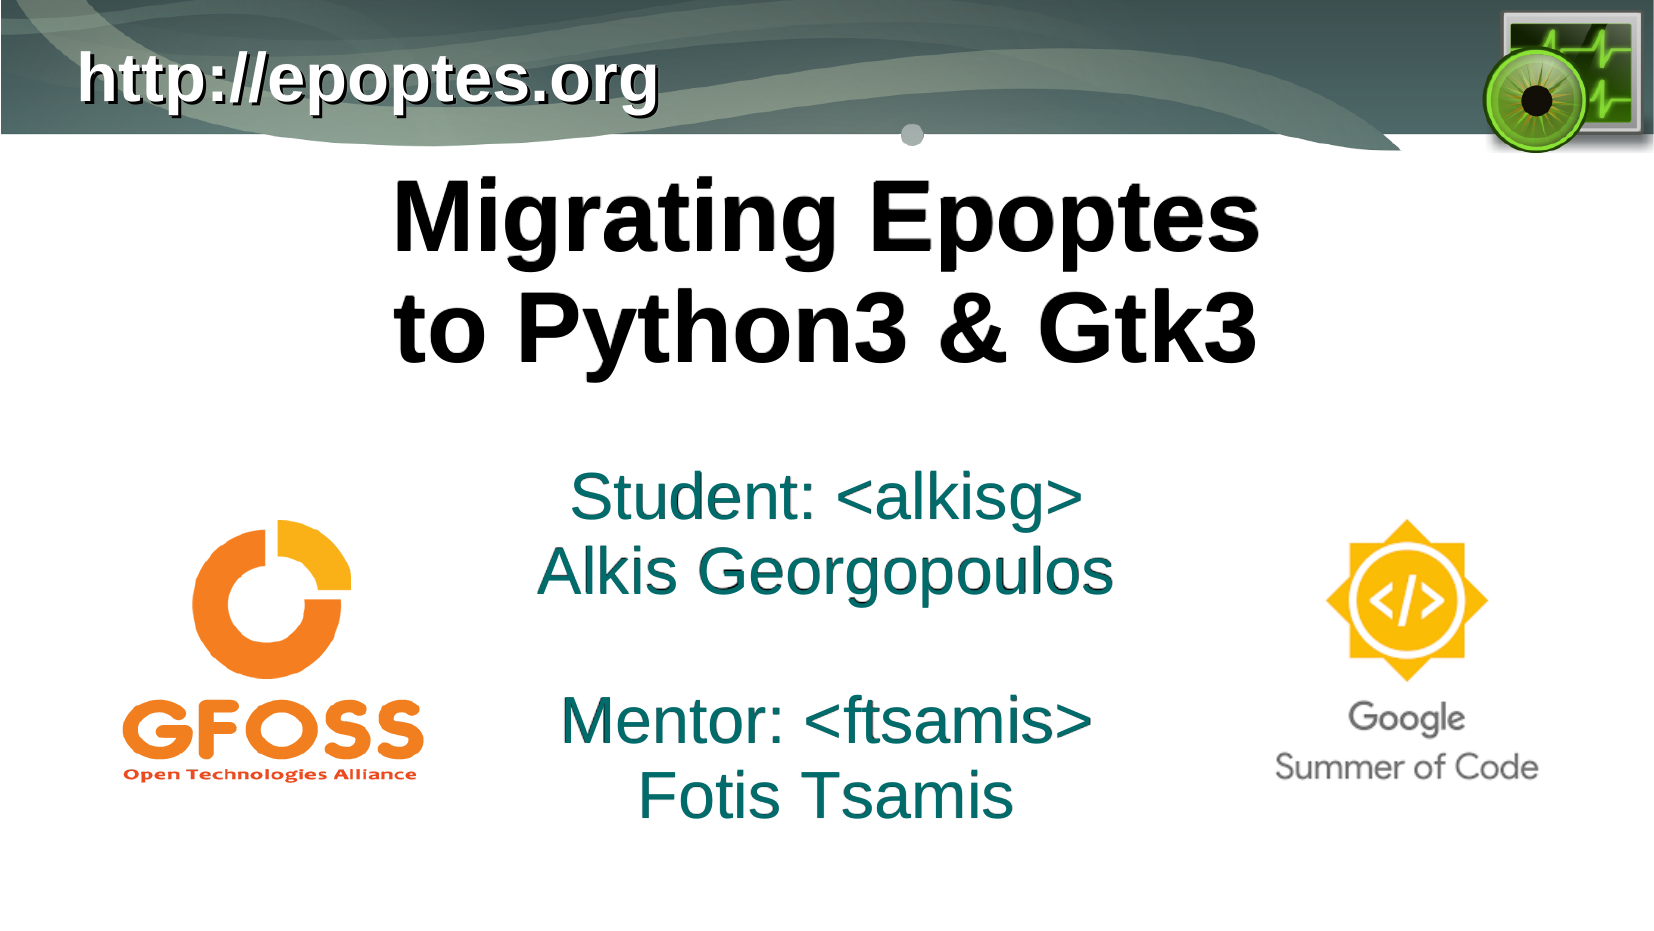

# http://epoptes.org
Migrating Epoptes
to Python3 & Gtk3
Student: <alkisg>
Alkis Georgopoulos
Mentor: <ftsamis>
Fotis Tsamis